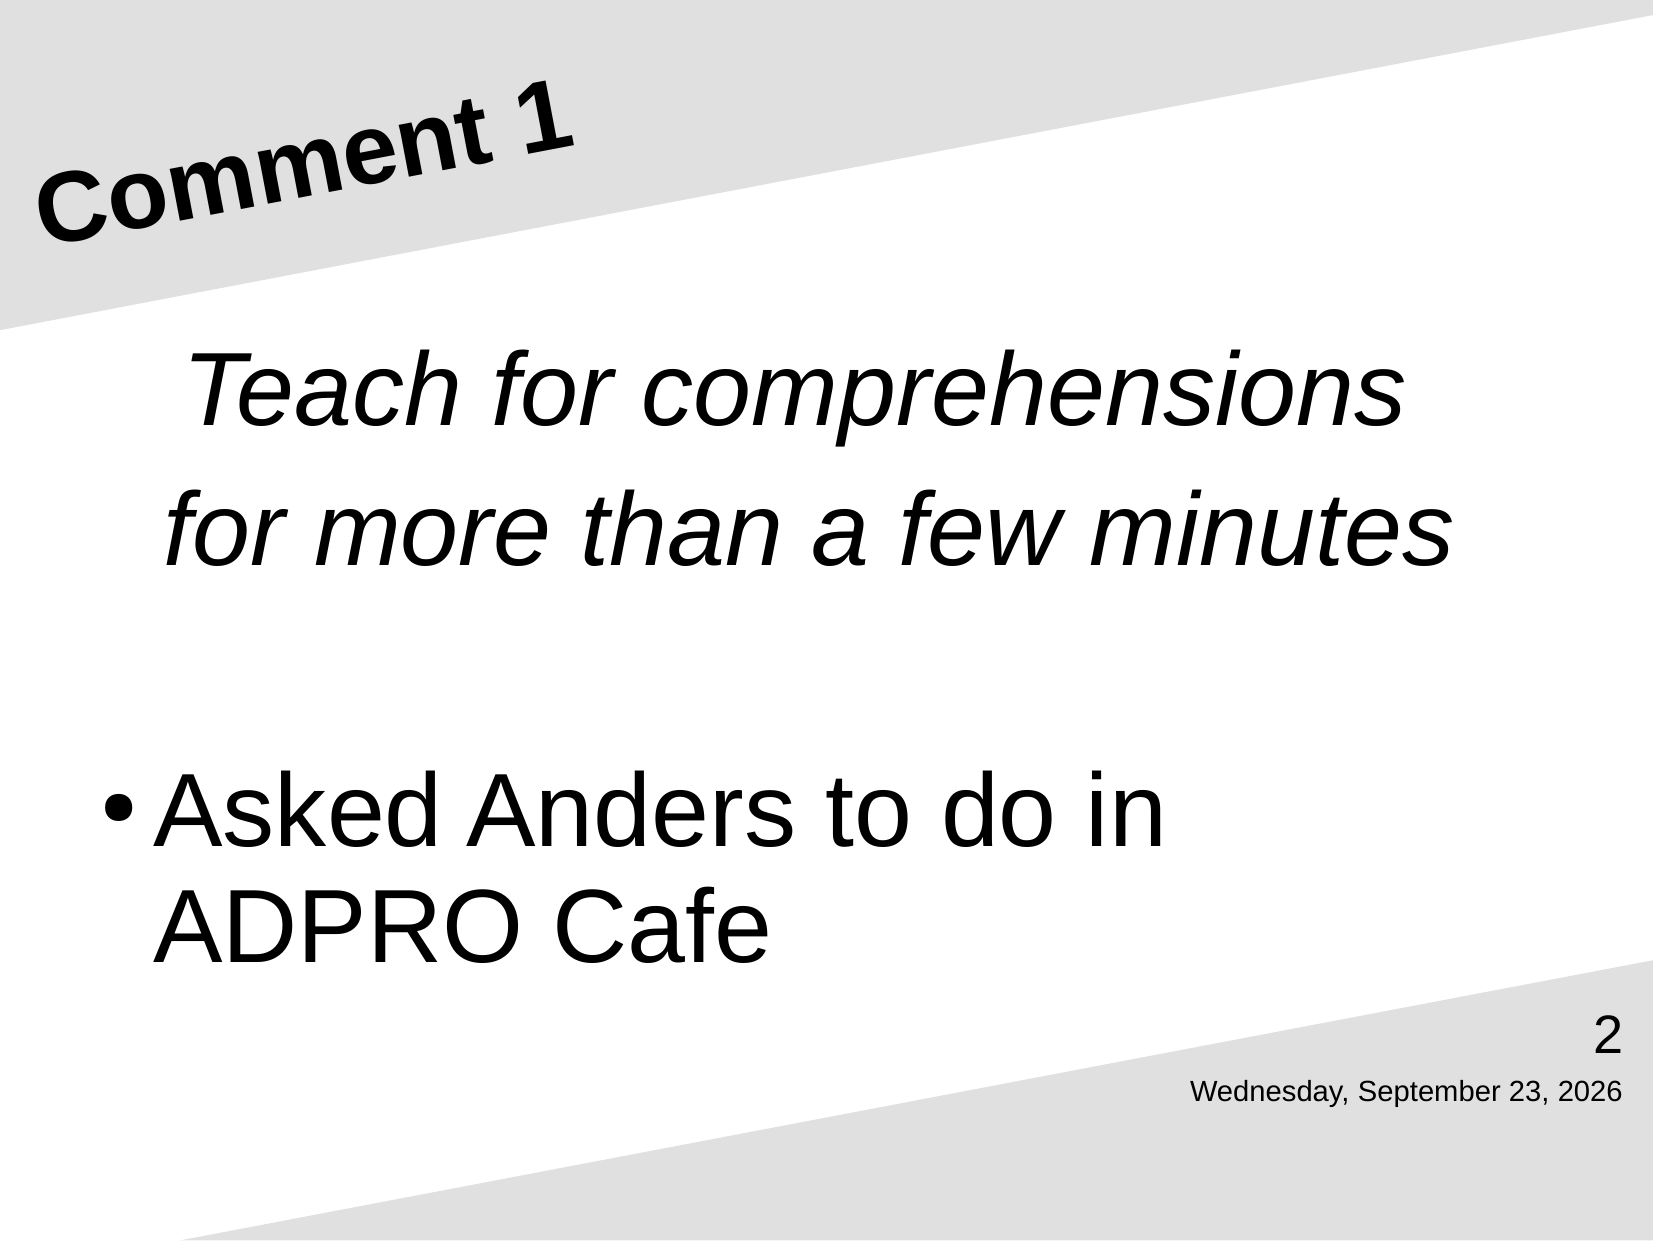

# Comment 1
Teach for comprehensions
for more than a few minutes
Asked Anders to do in ADPRO Cafe
2